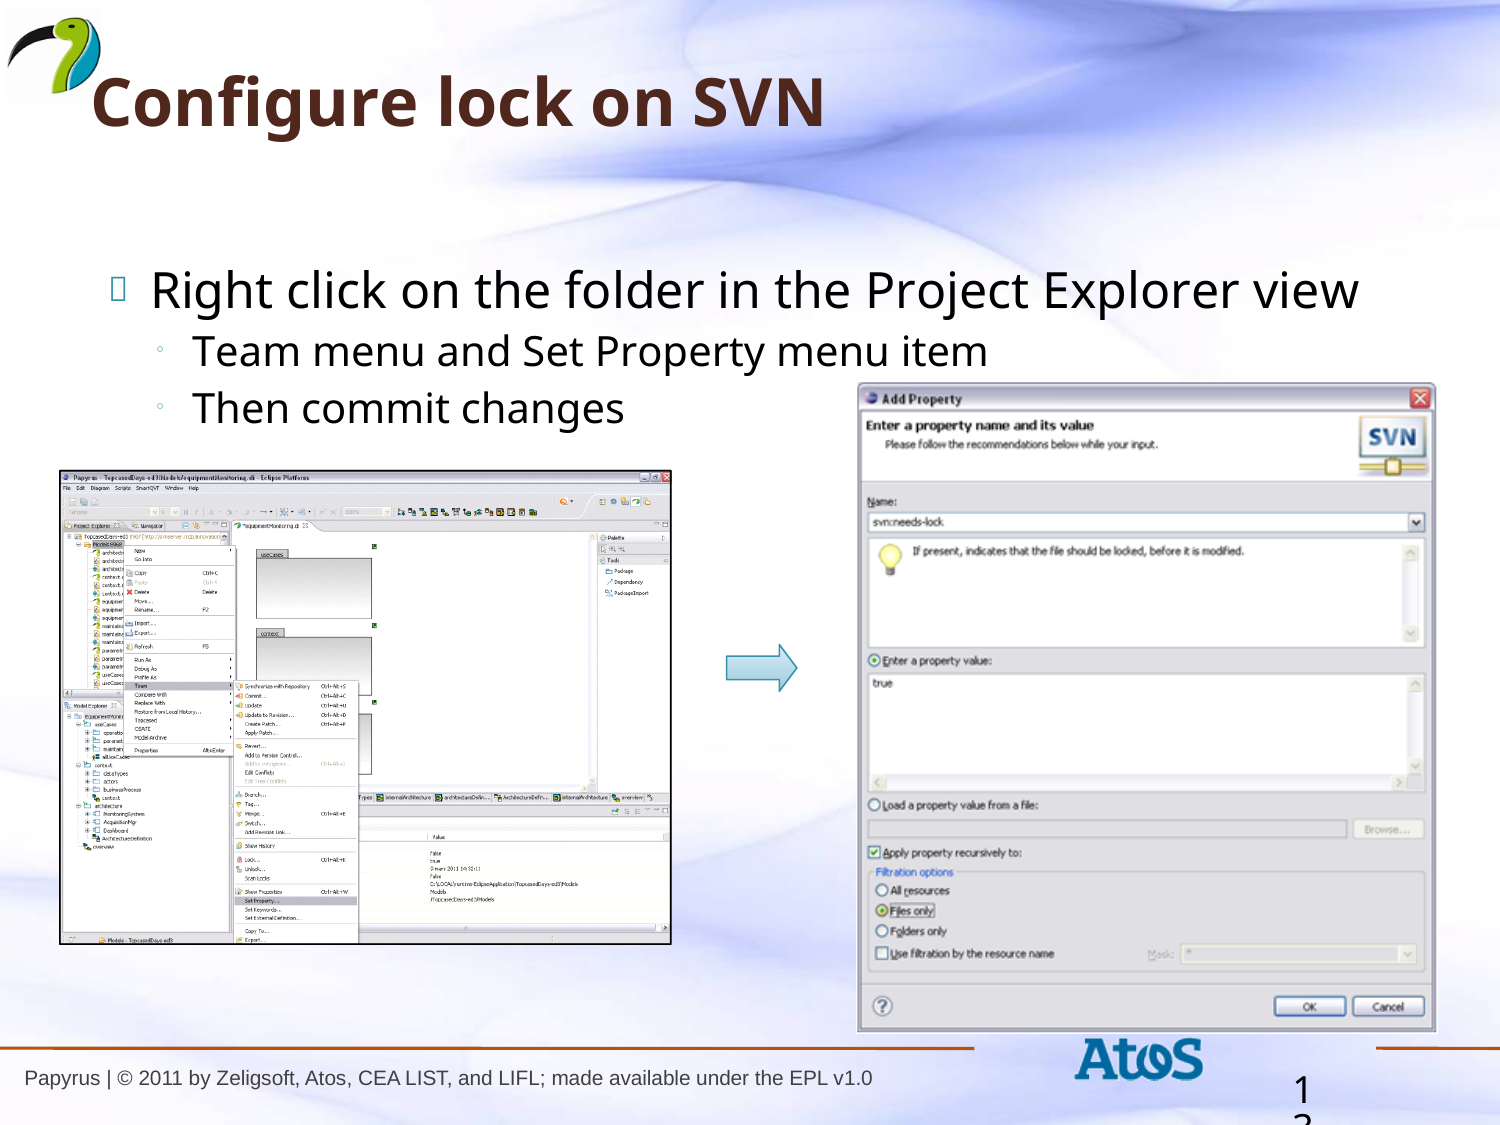

Configure lock on SVN
# Right click on the folder in the Project Explorer view
Team menu and Set Property menu item
Then commit changes